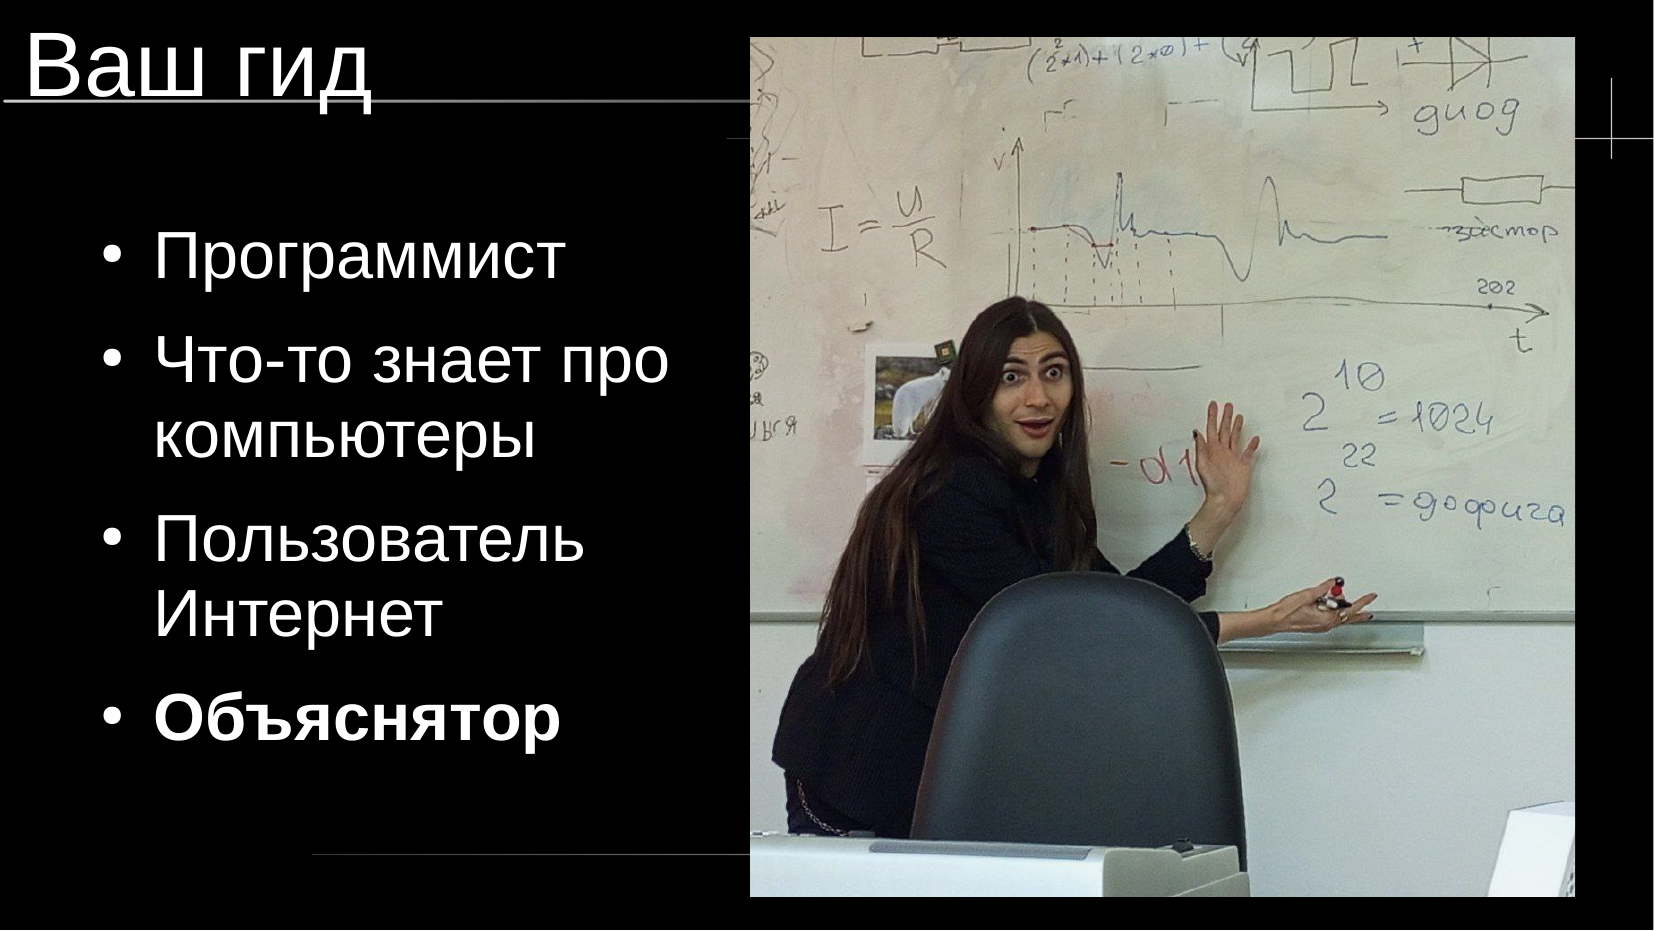

# Ваш гид
Программист
Что-то знает про компьютеры
Пользователь Интернет
Объяснятор
3